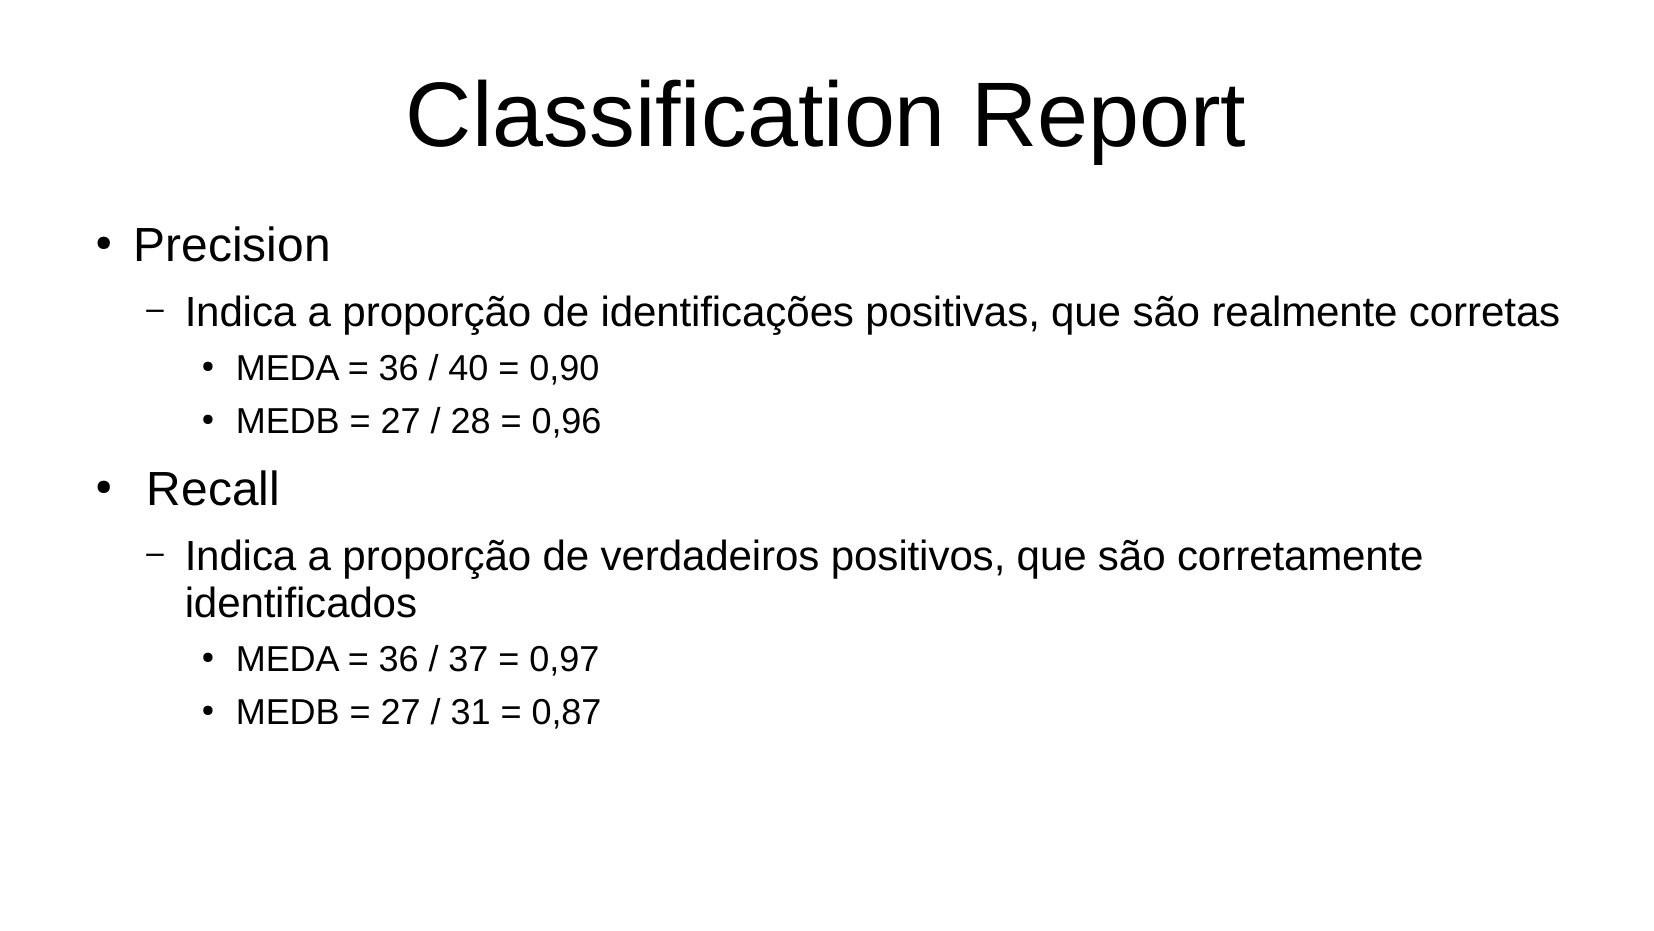

# Classification Report
Precision
Indica a proporção de identificações positivas, que são realmente corretas
MEDA = 36 / 40 = 0,90
MEDB = 27 / 28 = 0,96
 Recall
Indica a proporção de verdadeiros positivos, que são corretamente identificados
MEDA = 36 / 37 = 0,97
MEDB = 27 / 31 = 0,87